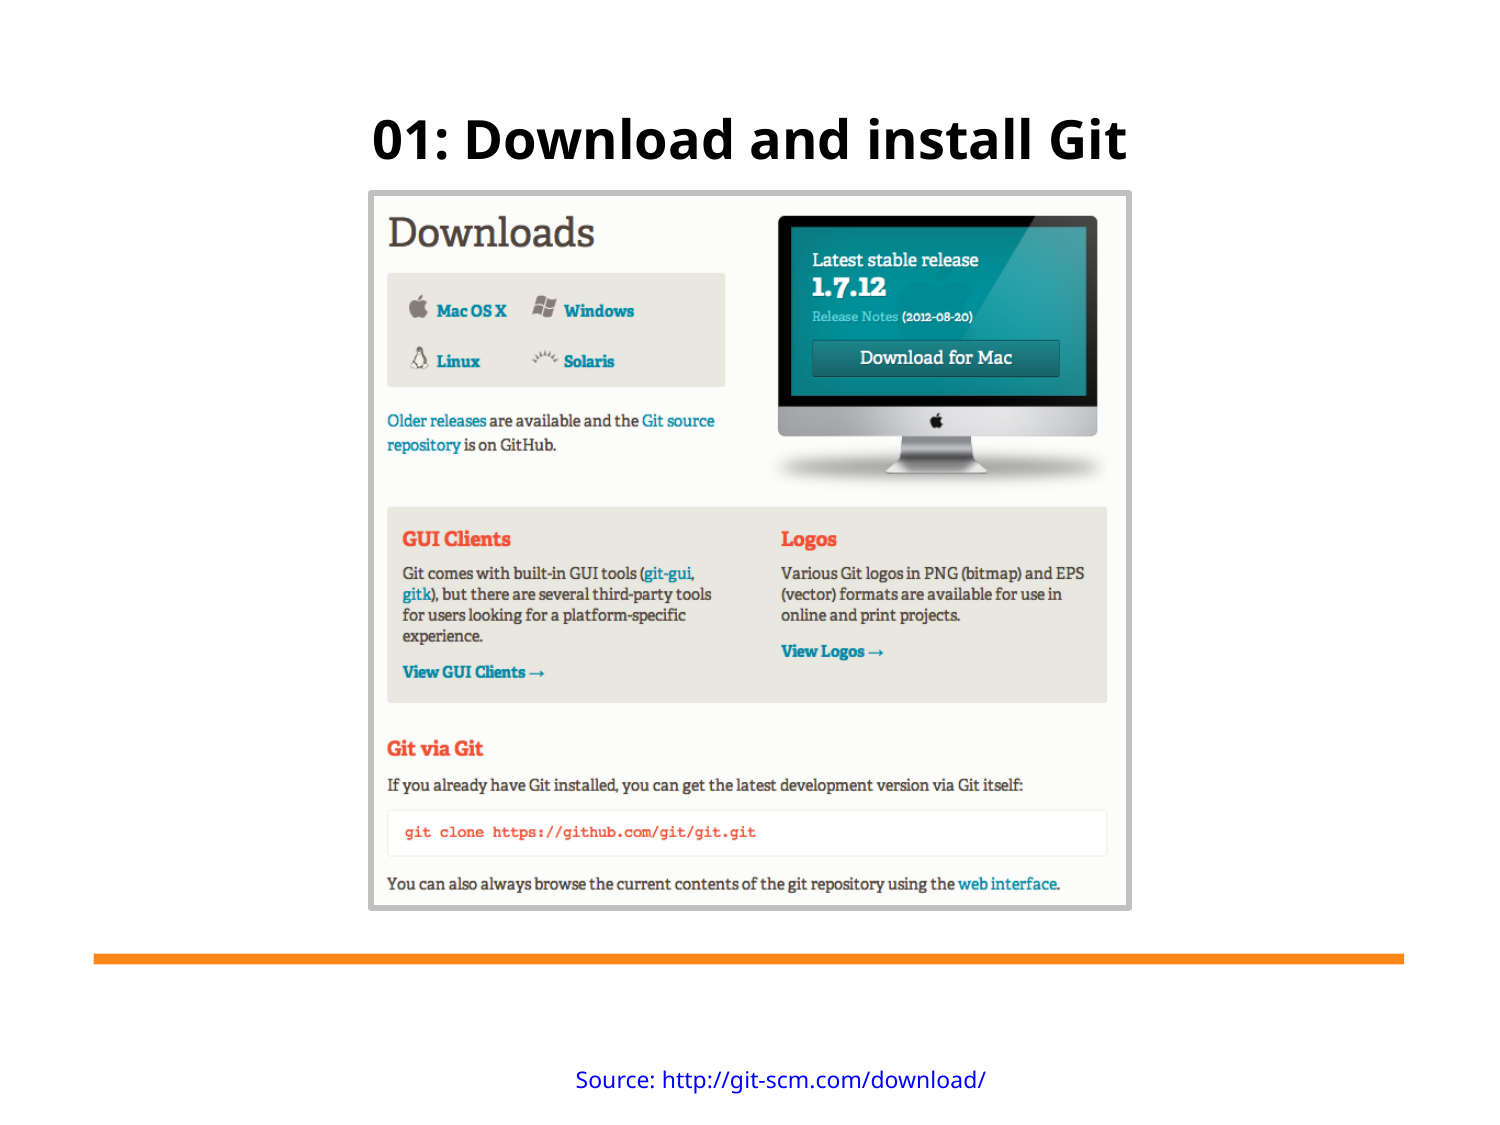

# 01: Download and install Git
Source: http://git-scm.com/download/